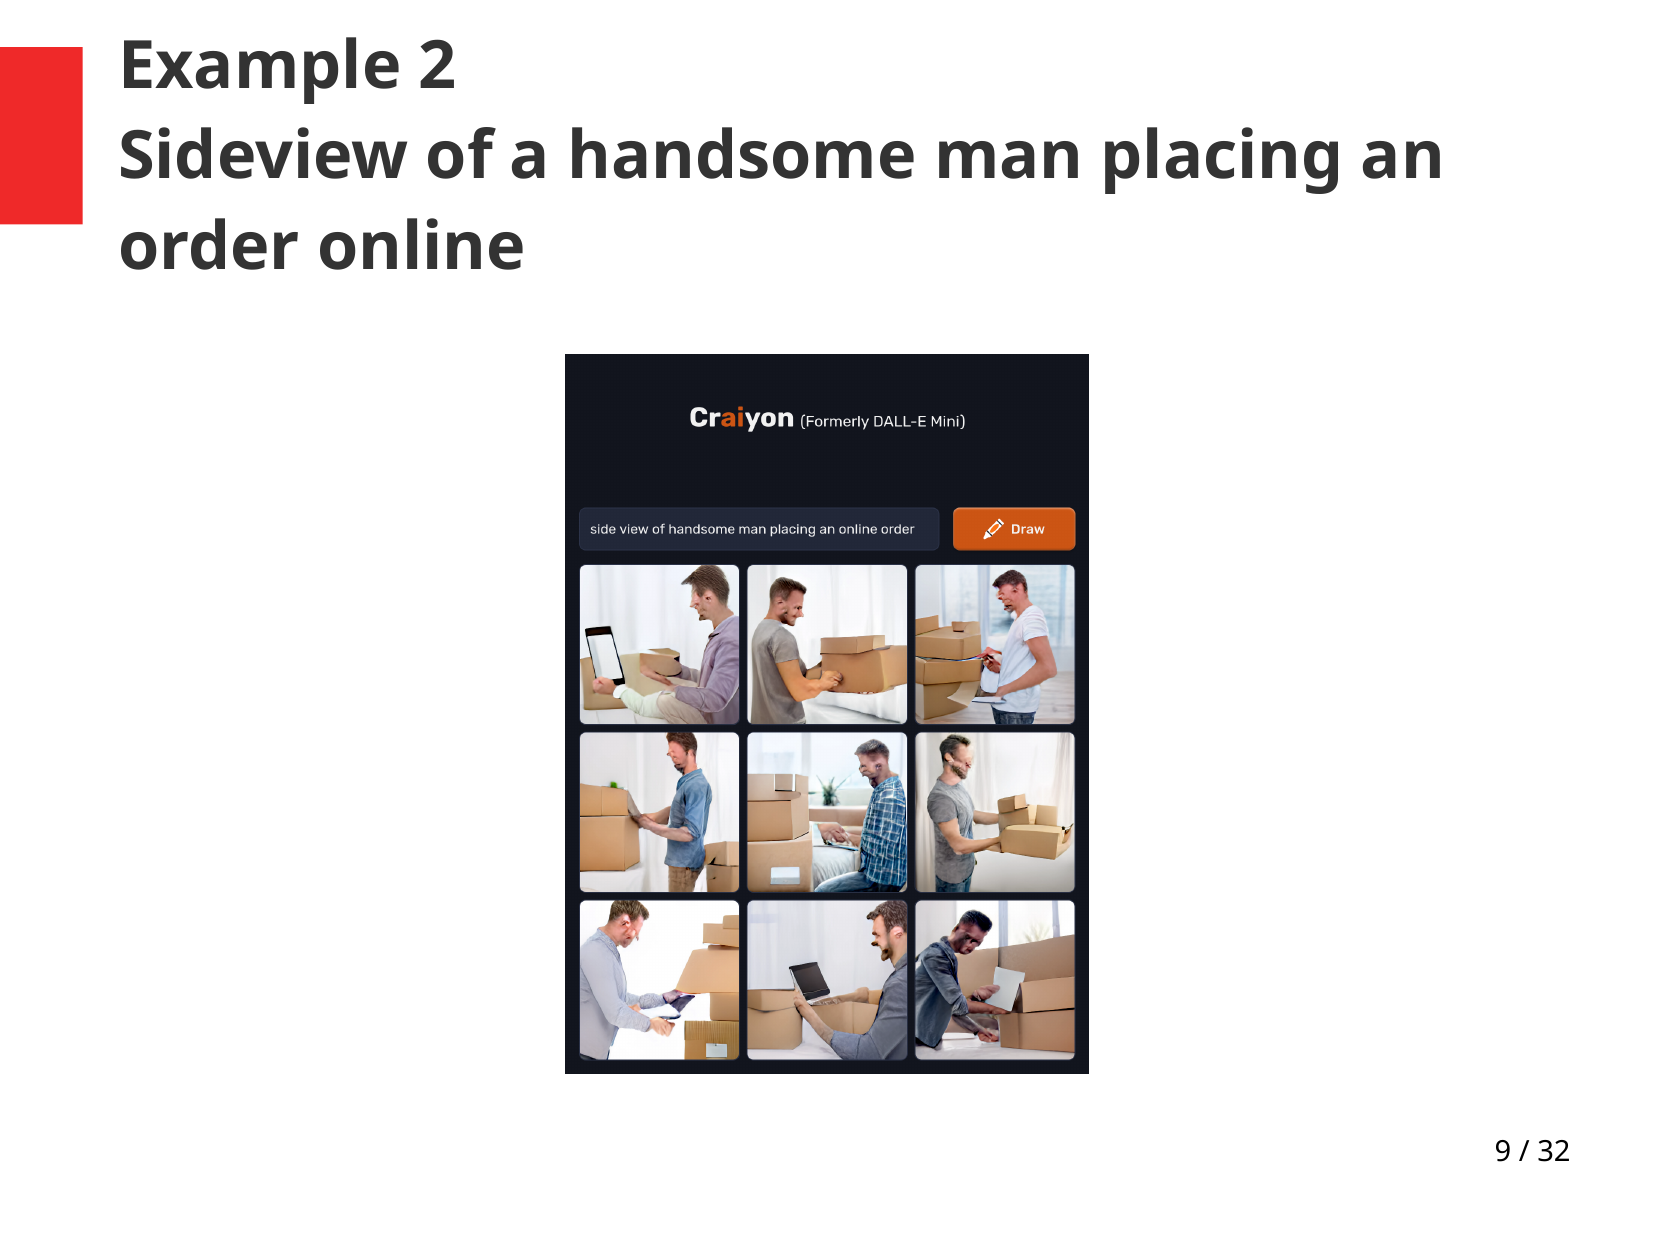

# Example 2 Sideview of a handsome man placing an order online
9